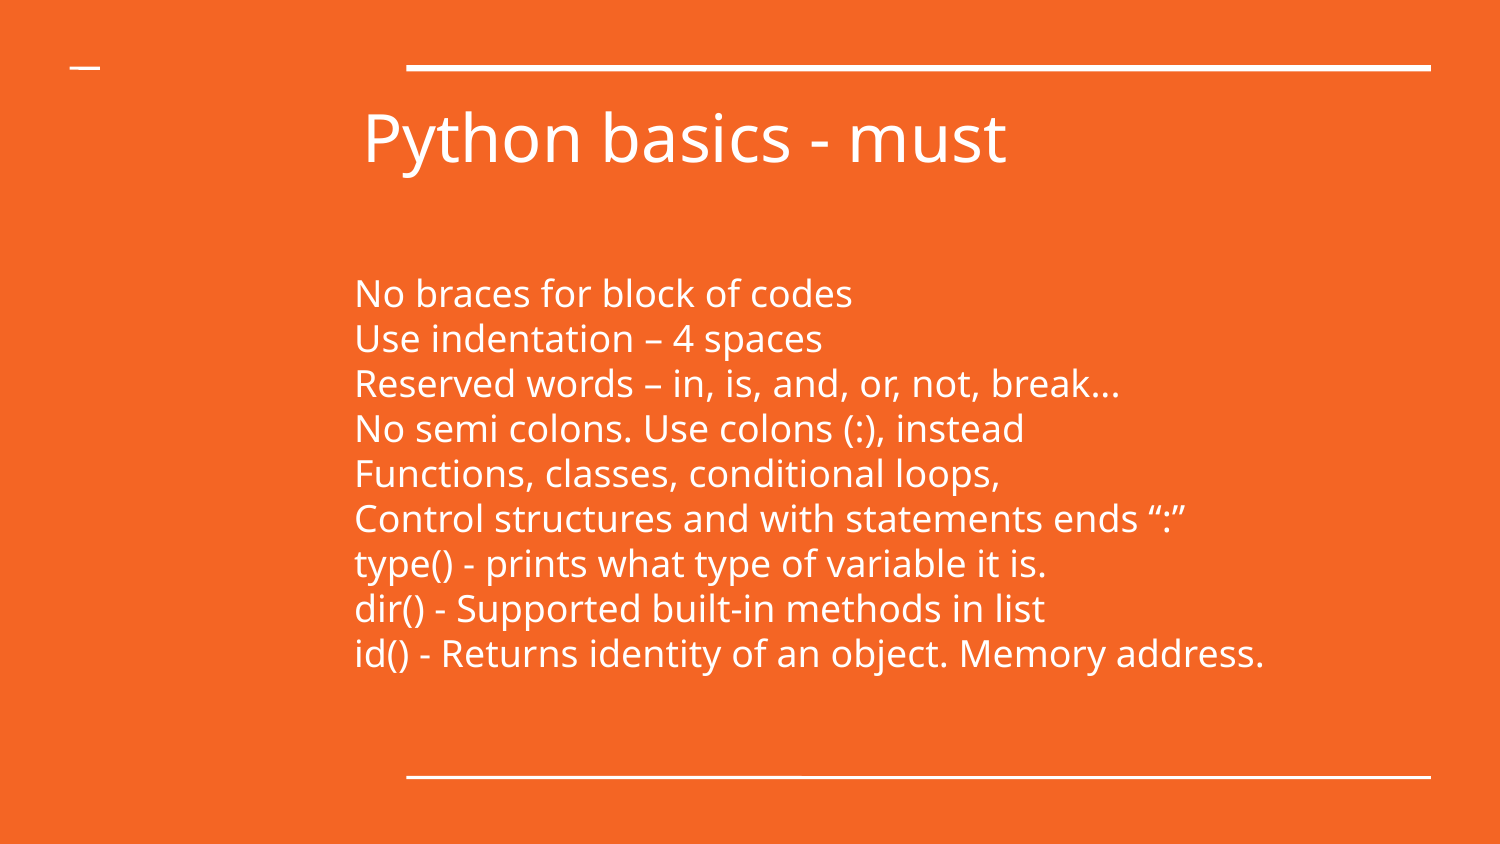

# Python basics - must
No braces for block of codes
Use indentation – 4 spaces
Reserved words – in, is, and, or, not, break...
No semi colons. Use colons (:), instead
Functions, classes, conditional loops,
Control structures and with statements ends “:”
type() - prints what type of variable it is.
dir() - Supported built-in methods in list
id() - Returns identity of an object. Memory address.